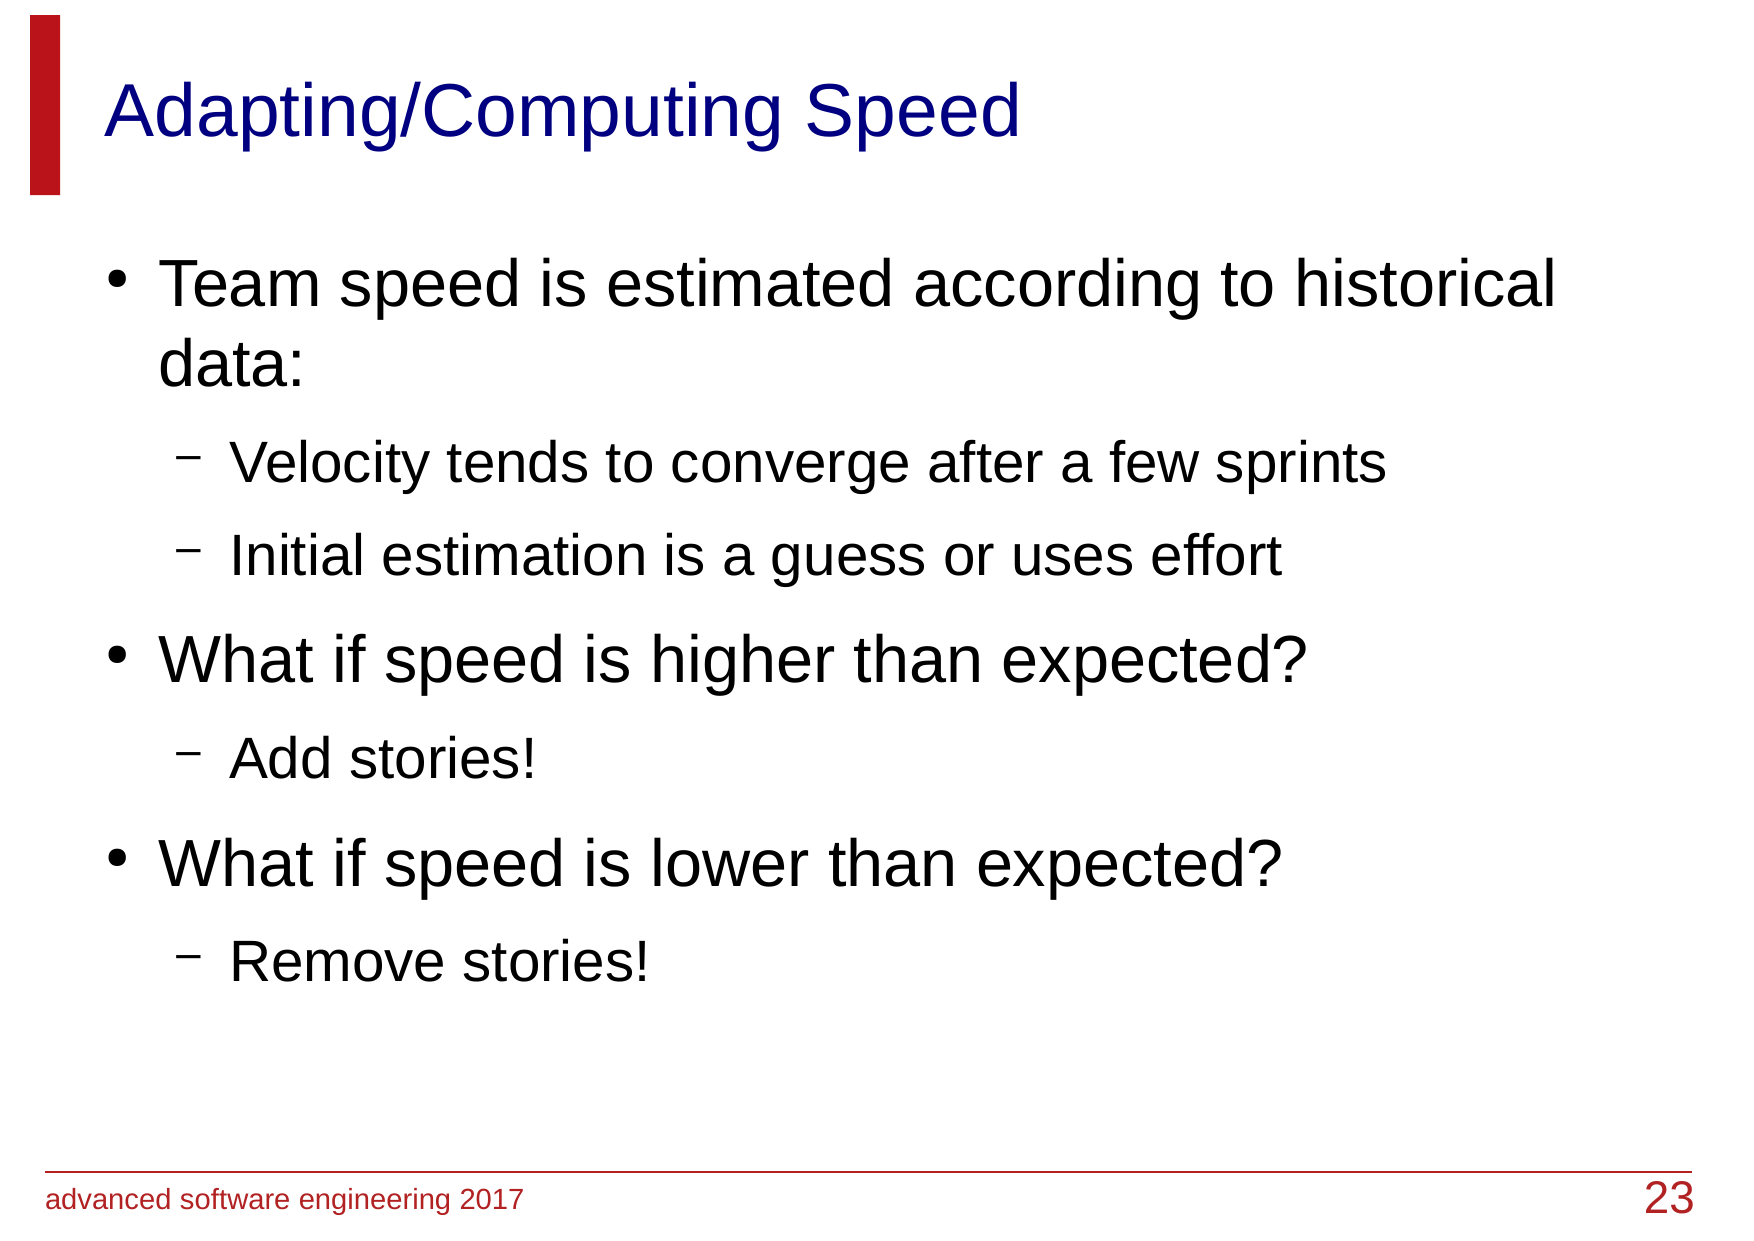

# Adapting/Computing Speed
Team speed is estimated according to historical data:
Velocity tends to converge after a few sprints
Initial estimation is a guess or uses effort
What if speed is higher than expected?
Add stories!
What if speed is lower than expected?
Remove stories!
23
advanced software engineering 2017